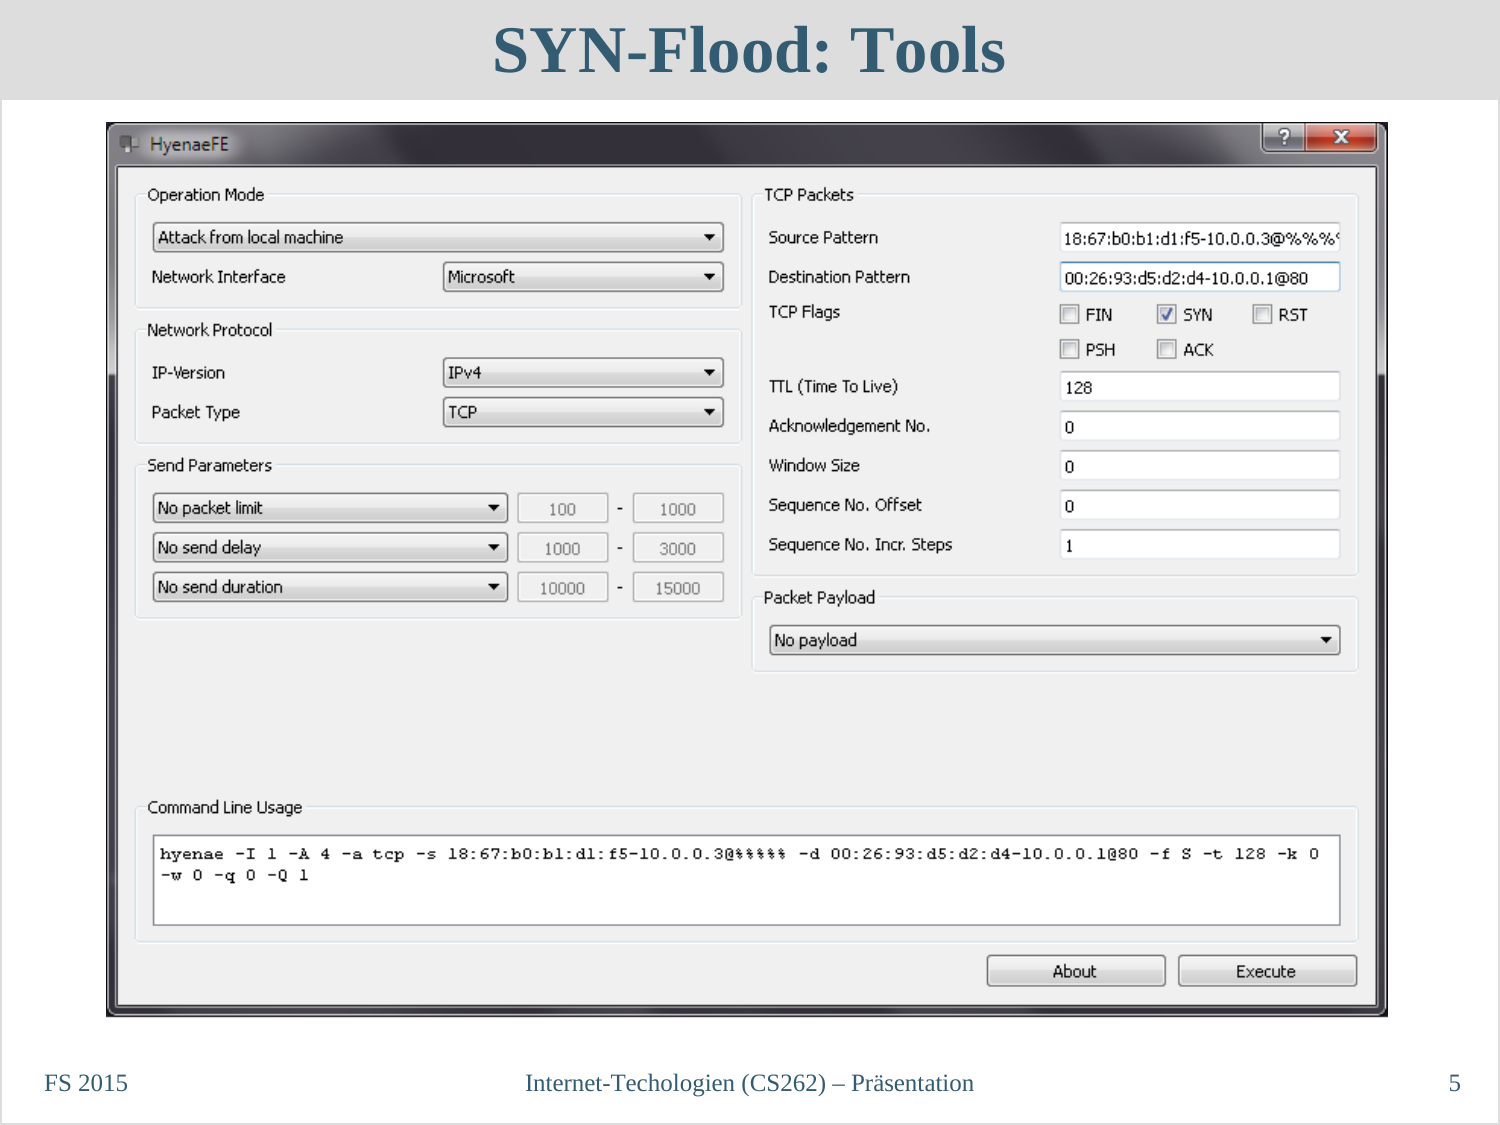

# SYN-Flood: Tools
FS 2015
Internet-Techologien (CS262) – Präsentation